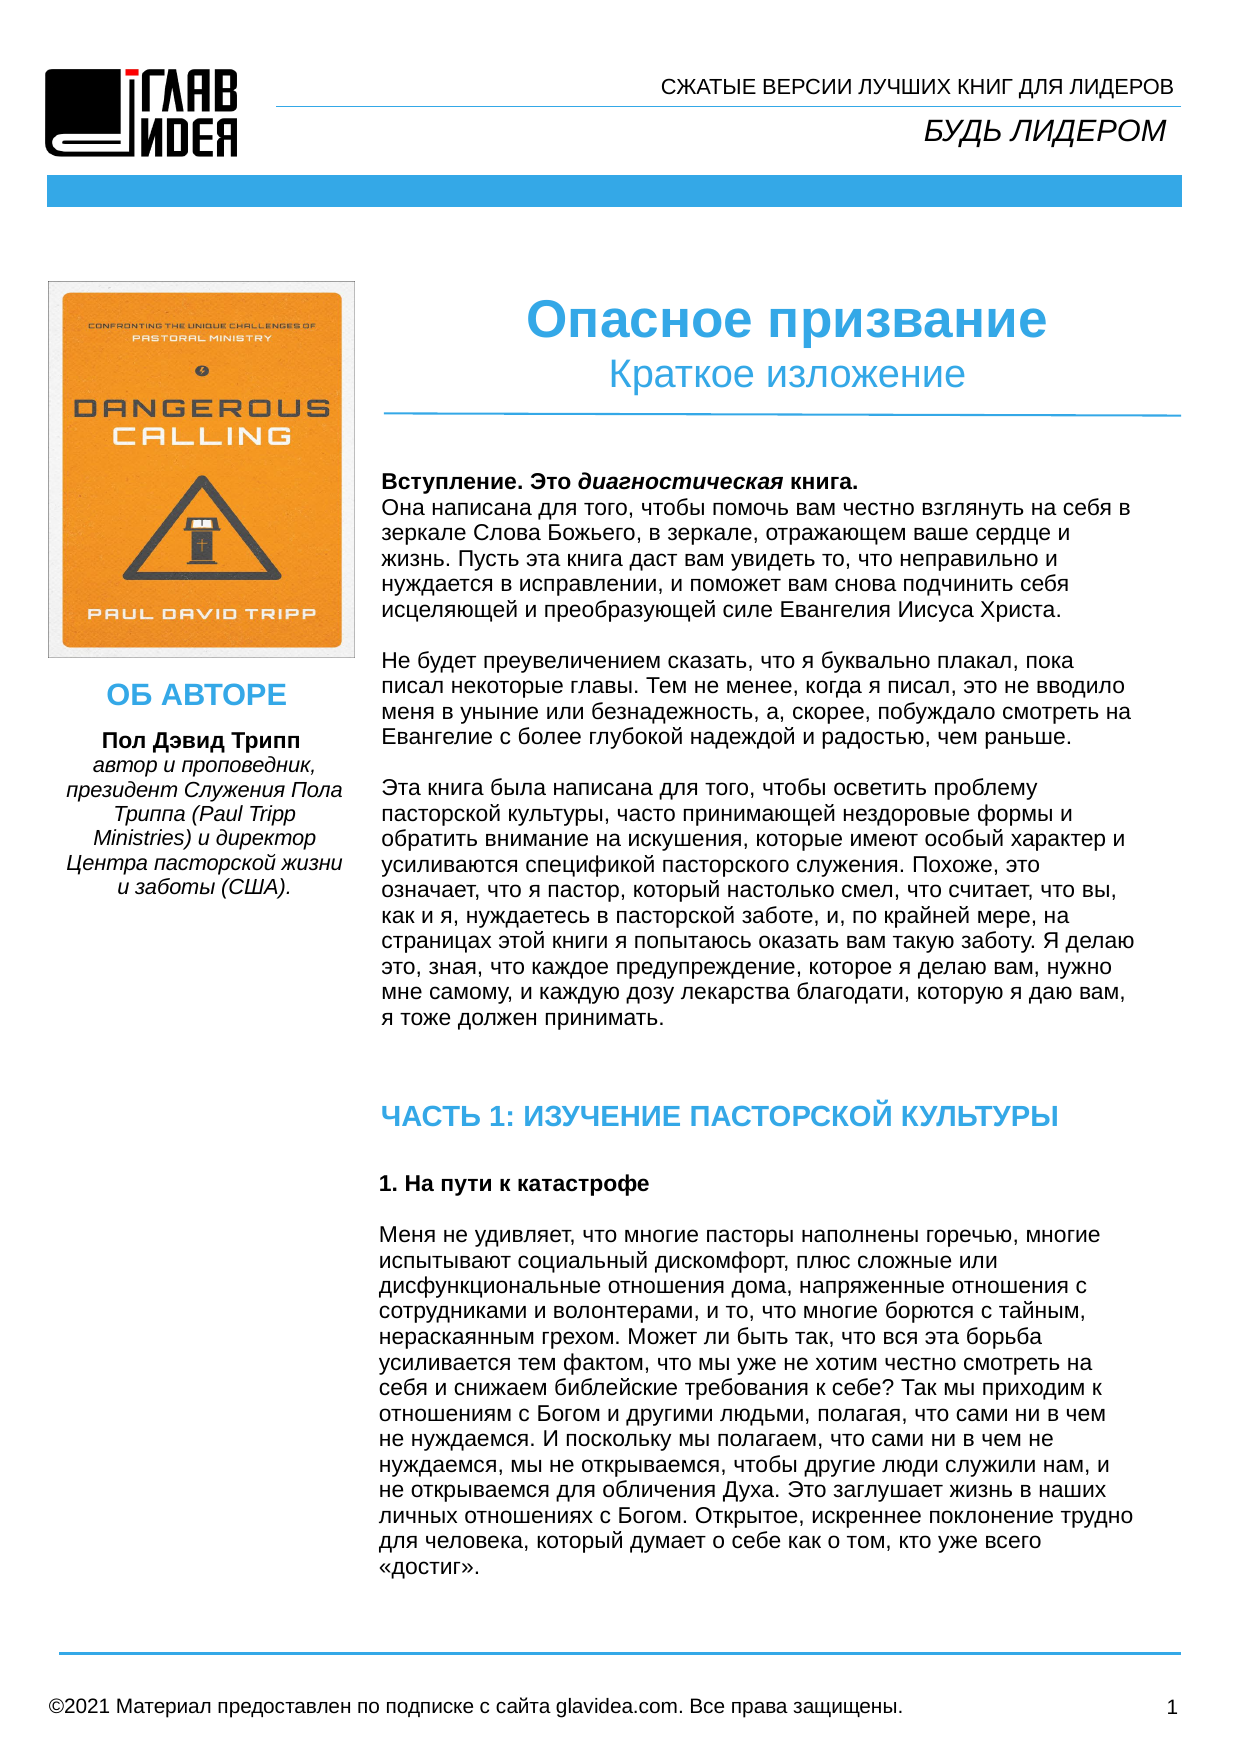

# СЖАТЫЕ ВЕРСИИ ЛУЧШИХ КНИГ ДЛЯ ЛИДЕРОВ
БУДЬ ЛИДЕРОМ
Опасное призвание
Краткое изложение
Вступление. Это диагностическая книга.
Она написана для того, чтобы помочь вам честно взглянуть на себя в зеркале Слова Божьего, в зеркале, отражающем ваше сердце и жизнь. Пусть эта книга даст вам увидеть то, что неправильно и нуждается в исправлении, и поможет вам снова подчинить себя исцеляющей и преобразующей силе Евангелия Иисуса Христа.
Не будет преувеличением сказать, что я буквально плакал, пока писал некоторые главы. Тем не менее, когда я писал, это не вводило меня в уныние или безнадежность, а, скорее, побуждало смотреть на Евангелие с более глубокой надеждой и радостью, чем раньше.
Эта книга была написана для того, чтобы осветить проблему пасторской культуры, часто принимающей нездоровые формы и обратить внимание на искушения, которые имеют особый характер и усиливаются спецификой пасторского служения. Похоже, это означает, что я пастор, который настолько смел, что считает, что вы, как и я, нуждаетесь в пасторской заботе, и, по крайней мере, на страницах этой книги я попытаюсь оказать вам такую заботу. Я делаю это, зная, что каждое предупреждение, которое я делаю вам, нужно мне самому, и каждую дозу лекарства благодати, которую я даю вам, я тоже должен принимать.
ОБ АВТОРЕ
Пол Дэвид Трипп
автор и проповедник, президент Служения Пола Триппа (Paul Tripp Ministries) и директор Центра пасторской жизни и заботы (США).
ЧАСТЬ 1: ИЗУЧЕНИЕ ПАСТОРСКОЙ КУЛЬТУРЫ
1. На пути к катастрофе
Меня не удивляет, что многие пасторы наполнены горечью, многие испытывают социальный дискомфорт, плюс сложные или дисфункциональные отношения дома, напряженные отношения с сотрудниками и волонтерами, и то, что многие борются с тайным, нераскаянным грехом. Может ли быть так, что вся эта борьба усиливается тем фактом, что мы уже не хотим честно смотреть на себя и снижаем библейские требования к себе? Так мы приходим к отношениям с Богом и другими людьми, полагая, что сами ни в чем не нуждаемся. И поскольку мы полагаем, что сами ни в чем не нуждаемся, мы не открываемся, чтобы другие люди служили нам, и не открываемся для обличения Духа. Это заглушает жизнь в наших личных отношениях с Богом. Открытое, искреннее поклонение трудно для человека, который думает о себе как о том, кто уже всего «достиг».
©2021 Материал предоставлен по подписке с сайта glavidea.com. Все права защищены.
1